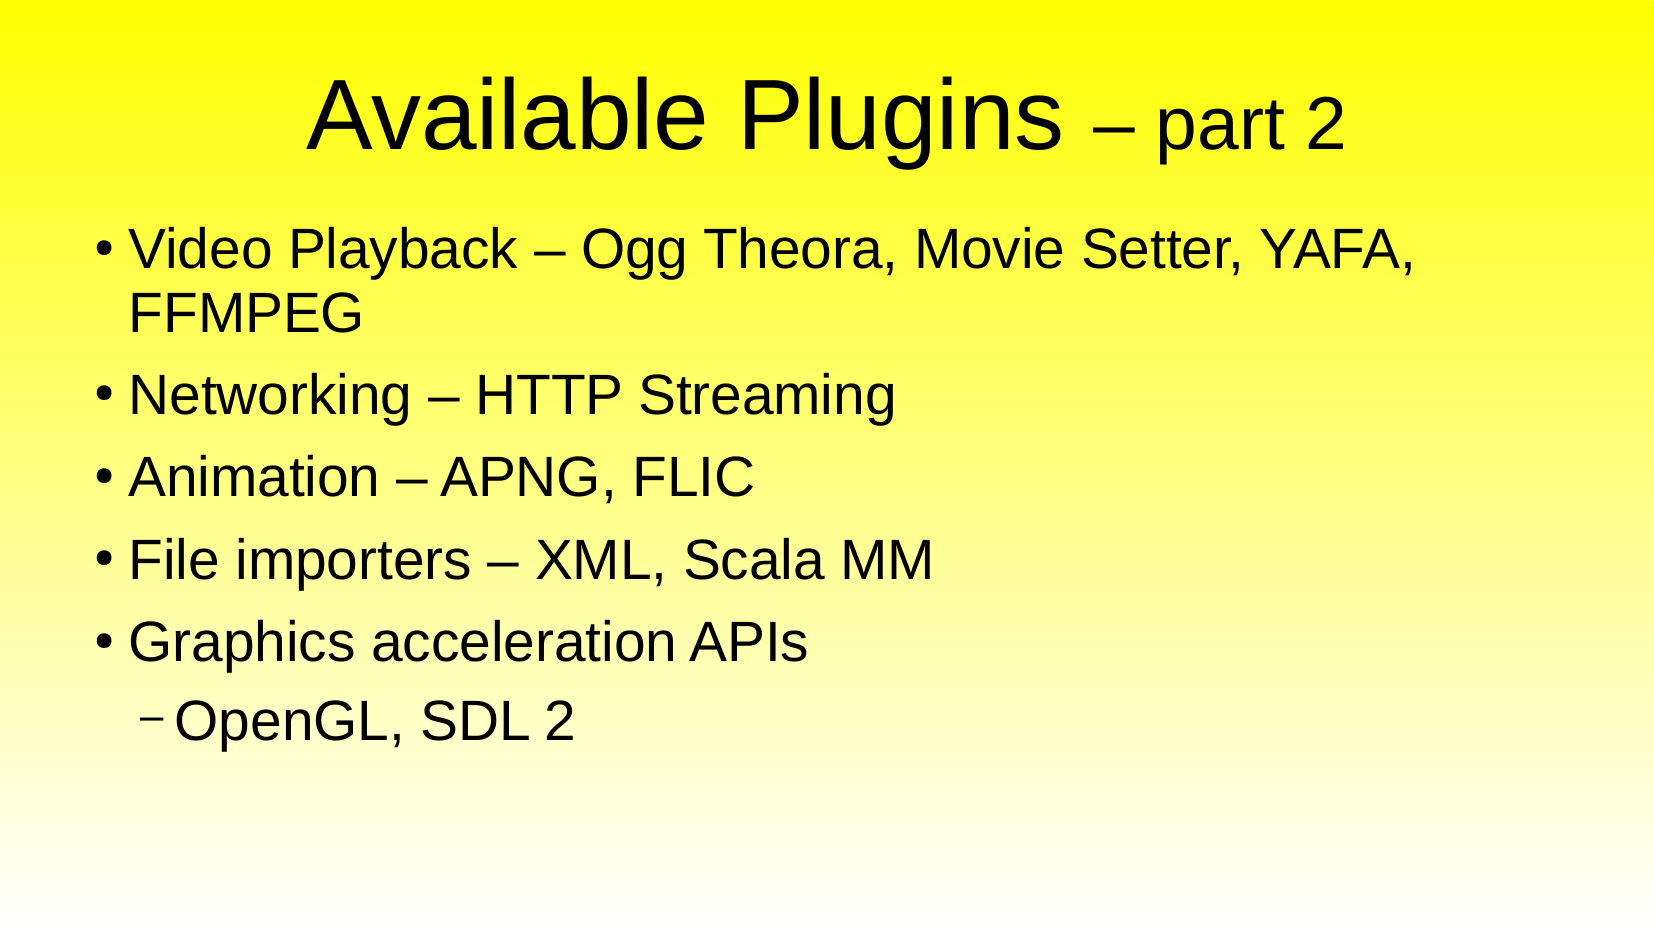

# Available Plugins – part 2
Video Playback – Ogg Theora, Movie Setter, YAFA, FFMPEG
Networking – HTTP Streaming
Animation – APNG, FLIC
File importers – XML, Scala MM
Graphics acceleration APIs
OpenGL, SDL 2